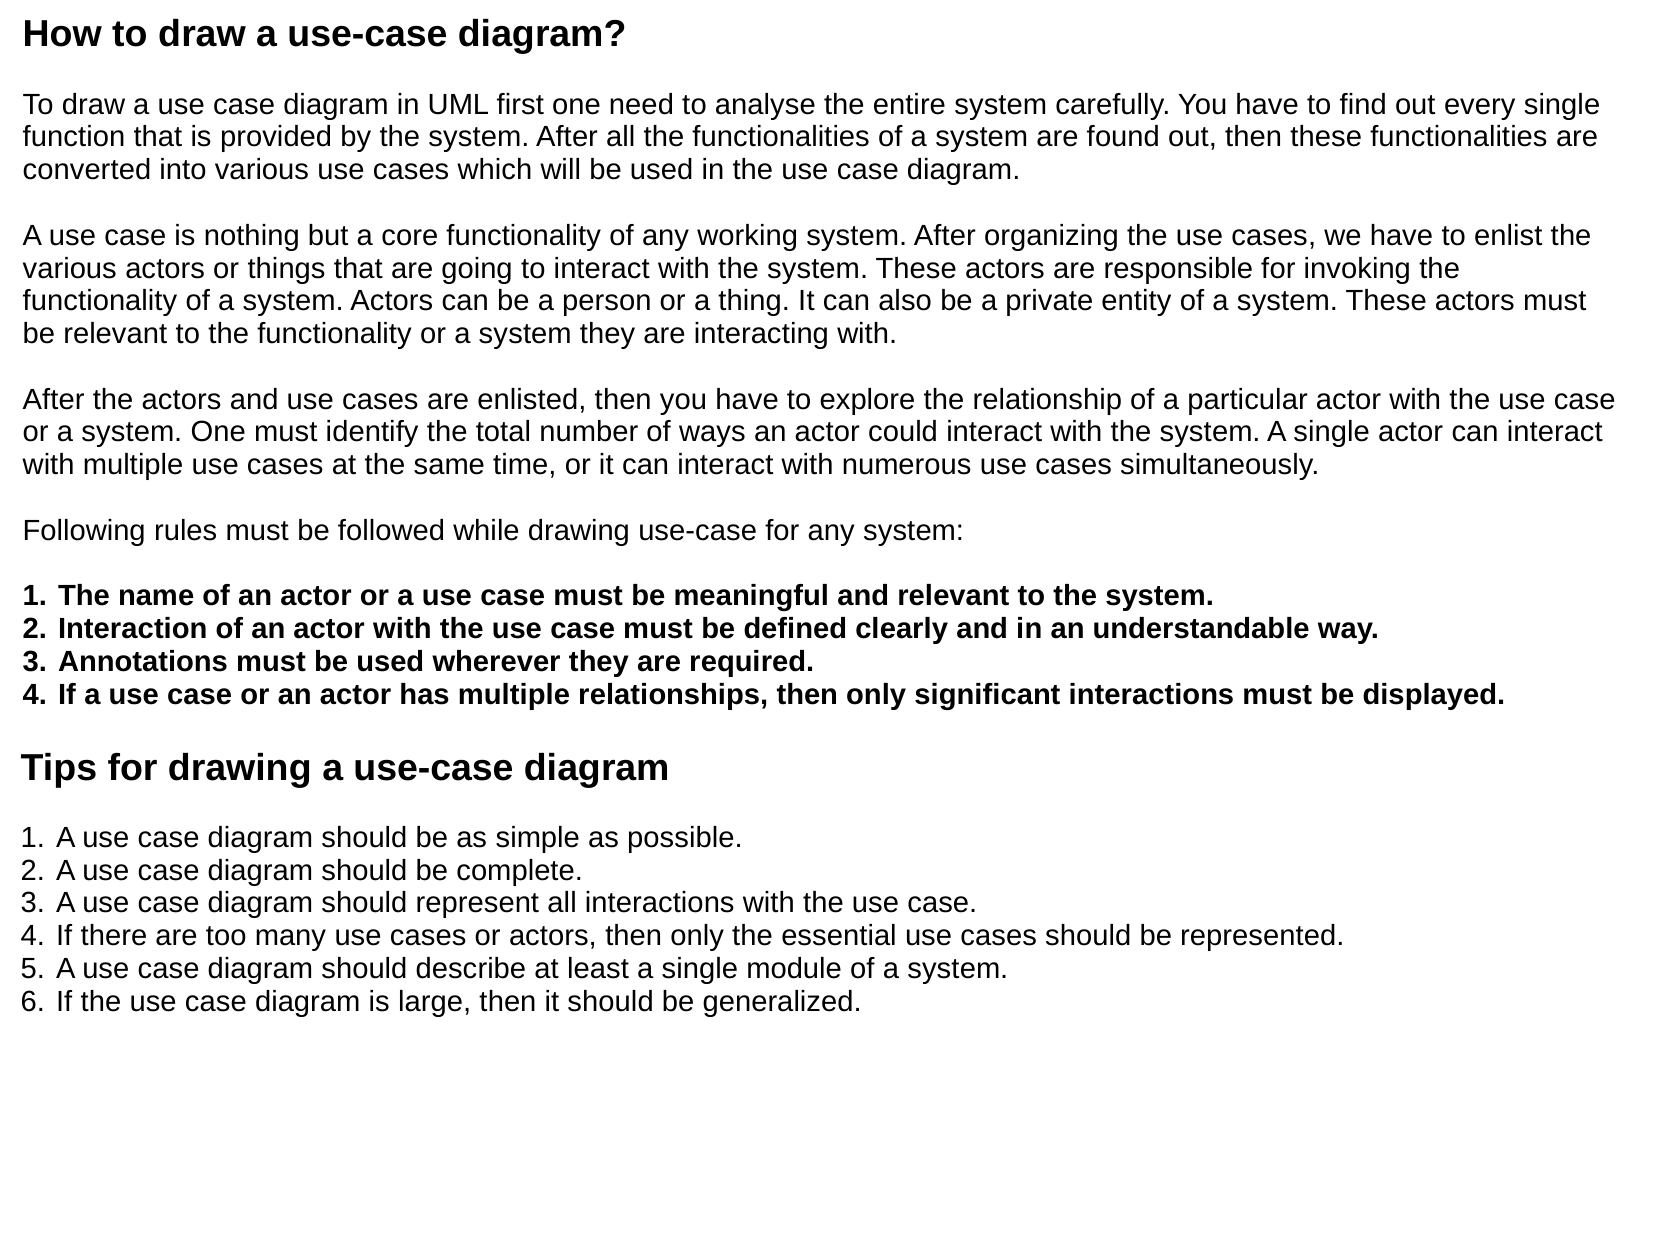

How to draw a use-case diagram?
To draw a use case diagram in UML first one need to analyse the entire system carefully. You have to find out every single function that is provided by the system. After all the functionalities of a system are found out, then these functionalities are converted into various use cases which will be used in the use case diagram.
A use case is nothing but a core functionality of any working system. After organizing the use cases, we have to enlist the various actors or things that are going to interact with the system. These actors are responsible for invoking the functionality of a system. Actors can be a person or a thing. It can also be a private entity of a system. These actors must be relevant to the functionality or a system they are interacting with.
After the actors and use cases are enlisted, then you have to explore the relationship of a particular actor with the use case or a system. One must identify the total number of ways an actor could interact with the system. A single actor can interact with multiple use cases at the same time, or it can interact with numerous use cases simultaneously.
Following rules must be followed while drawing use-case for any system:
The name of an actor or a use case must be meaningful and relevant to the system.
Interaction of an actor with the use case must be defined clearly and in an understandable way.
Annotations must be used wherever they are required.
If a use case or an actor has multiple relationships, then only significant interactions must be displayed.
Tips for drawing a use-case diagram
A use case diagram should be as simple as possible.
A use case diagram should be complete.
A use case diagram should represent all interactions with the use case.
If there are too many use cases or actors, then only the essential use cases should be represented.
A use case diagram should describe at least a single module of a system.
If the use case diagram is large, then it should be generalized.